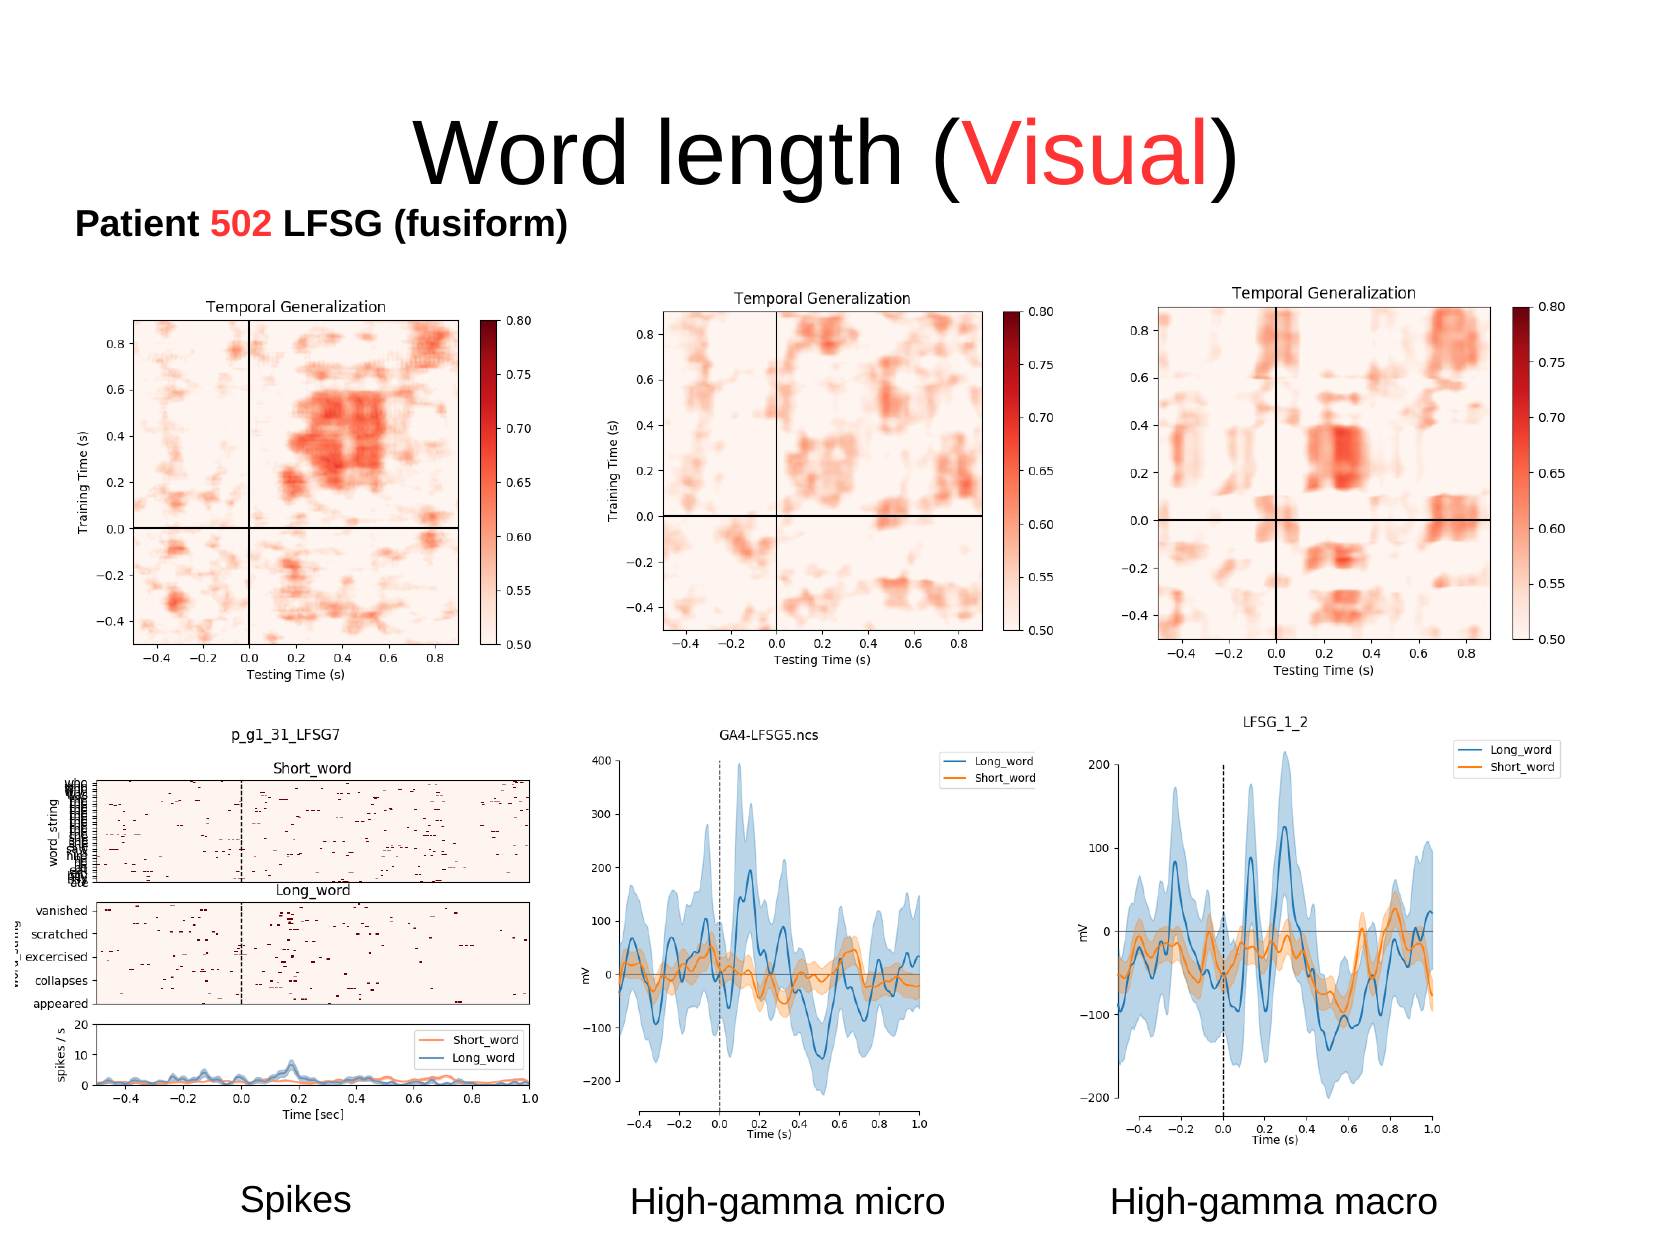

# Word length (Visual)
Patient 502 LFSG (fusiform)
Spikes
High-gamma micro
High-gamma macro